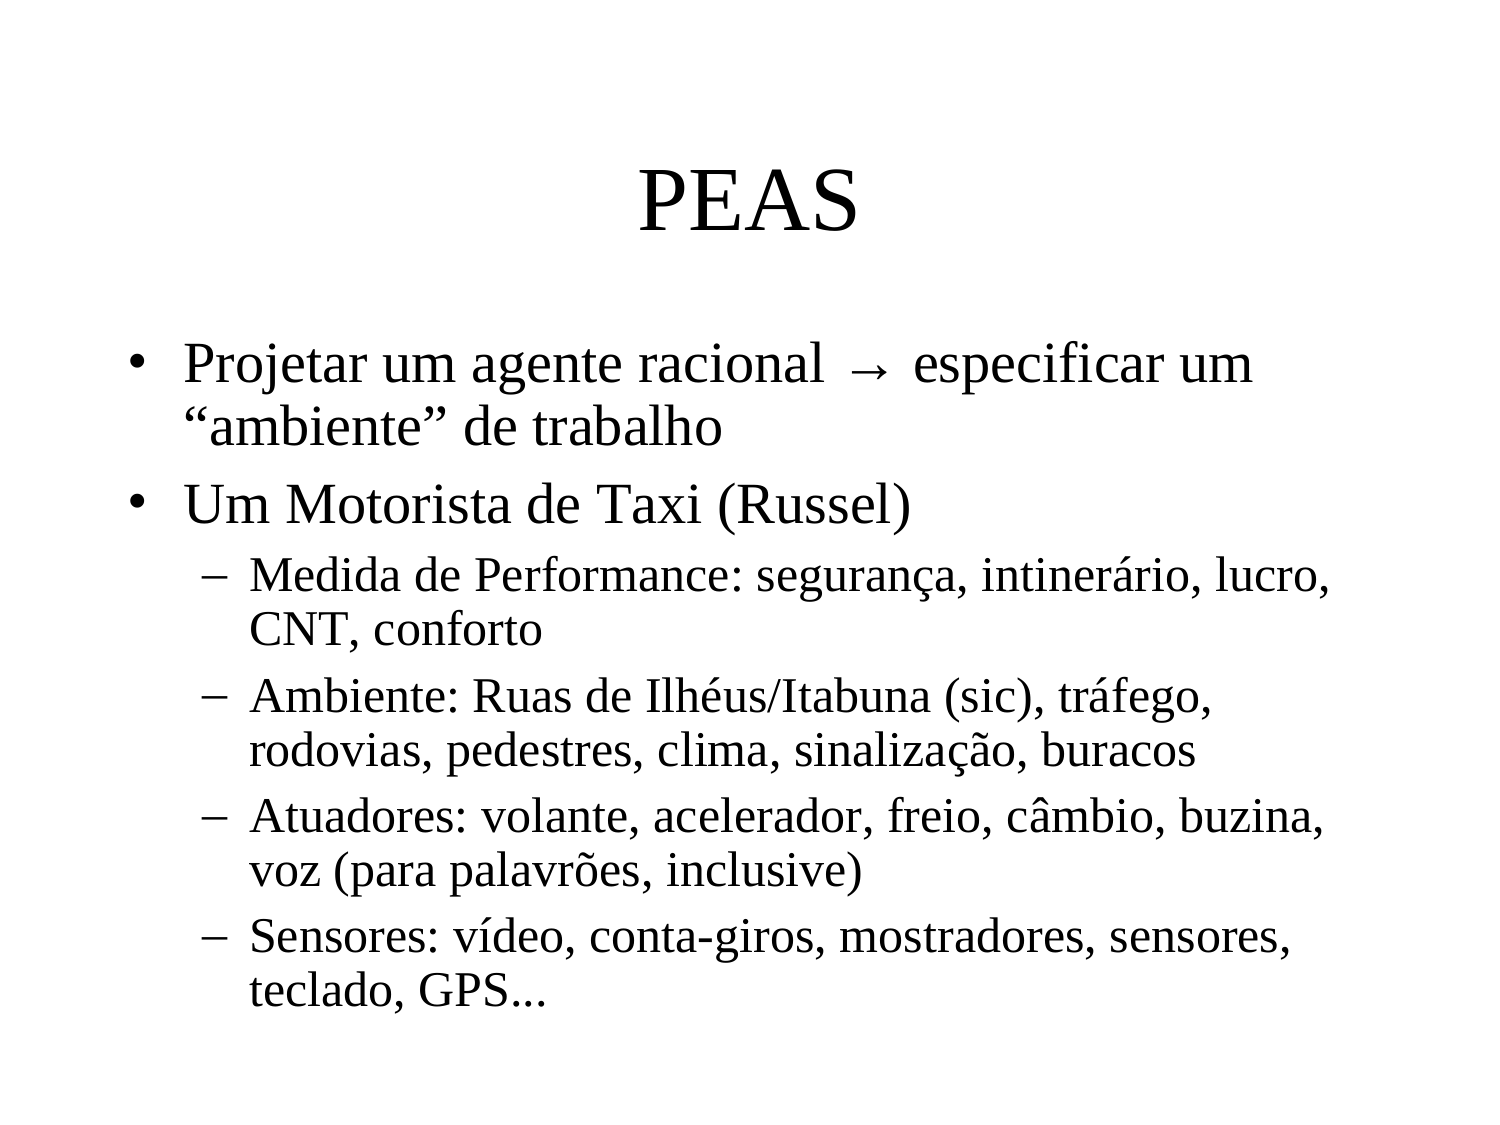

# PEAS
Projetar um agente racional → especificar um “ambiente” de trabalho
Um Motorista de Taxi (Russel)
Medida de Performance: segurança, intinerário, lucro, CNT, conforto
Ambiente: Ruas de Ilhéus/Itabuna (sic), tráfego, rodovias, pedestres, clima, sinalização, buracos
Atuadores: volante, acelerador, freio, câmbio, buzina, voz (para palavrões, inclusive)
Sensores: vídeo, conta-giros, mostradores, sensores, teclado, GPS...